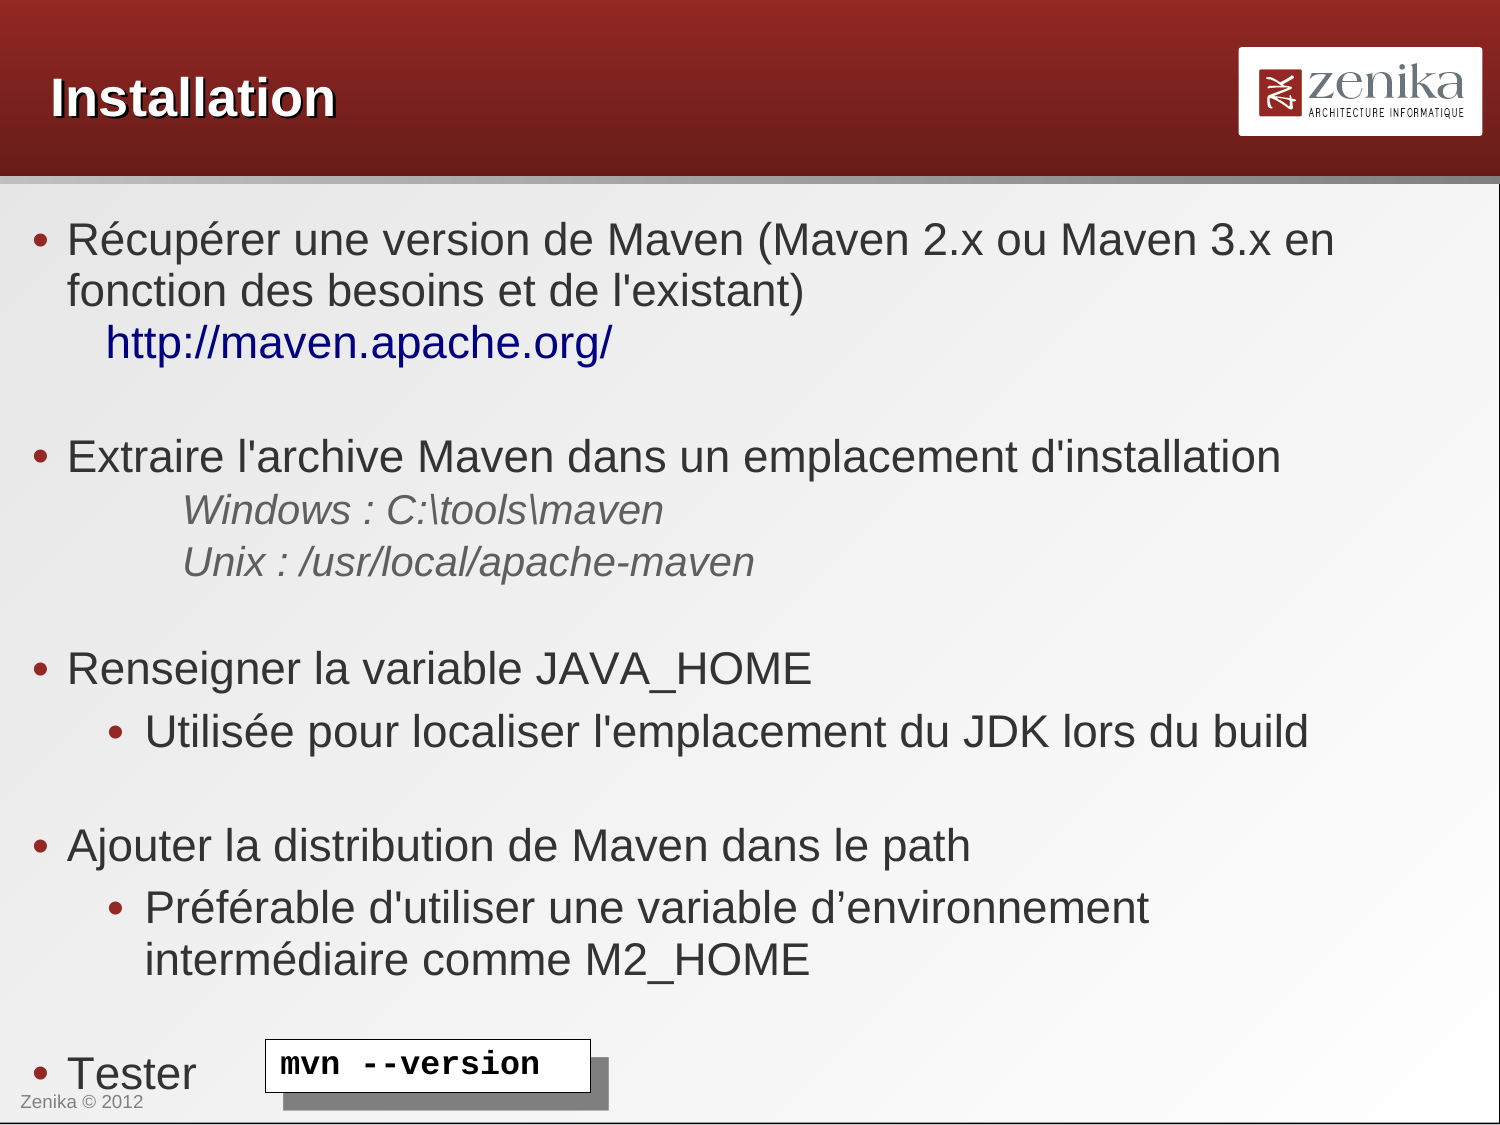

# Installation
Récupérer une version de Maven (Maven 2.x ou Maven 3.x en fonction des besoins et de l'existant)
	http://maven.apache.org/
Extraire l'archive Maven dans un emplacement d'installation
Windows : C:\tools\maven
Unix : /usr/local/apache-maven
Renseigner la variable JAVA_HOME
Utilisée pour localiser l'emplacement du JDK lors du build
Ajouter la distribution de Maven dans le path
Préférable d'utiliser une variable d’environnement intermédiaire comme M2_HOME
Tester
mvn --version